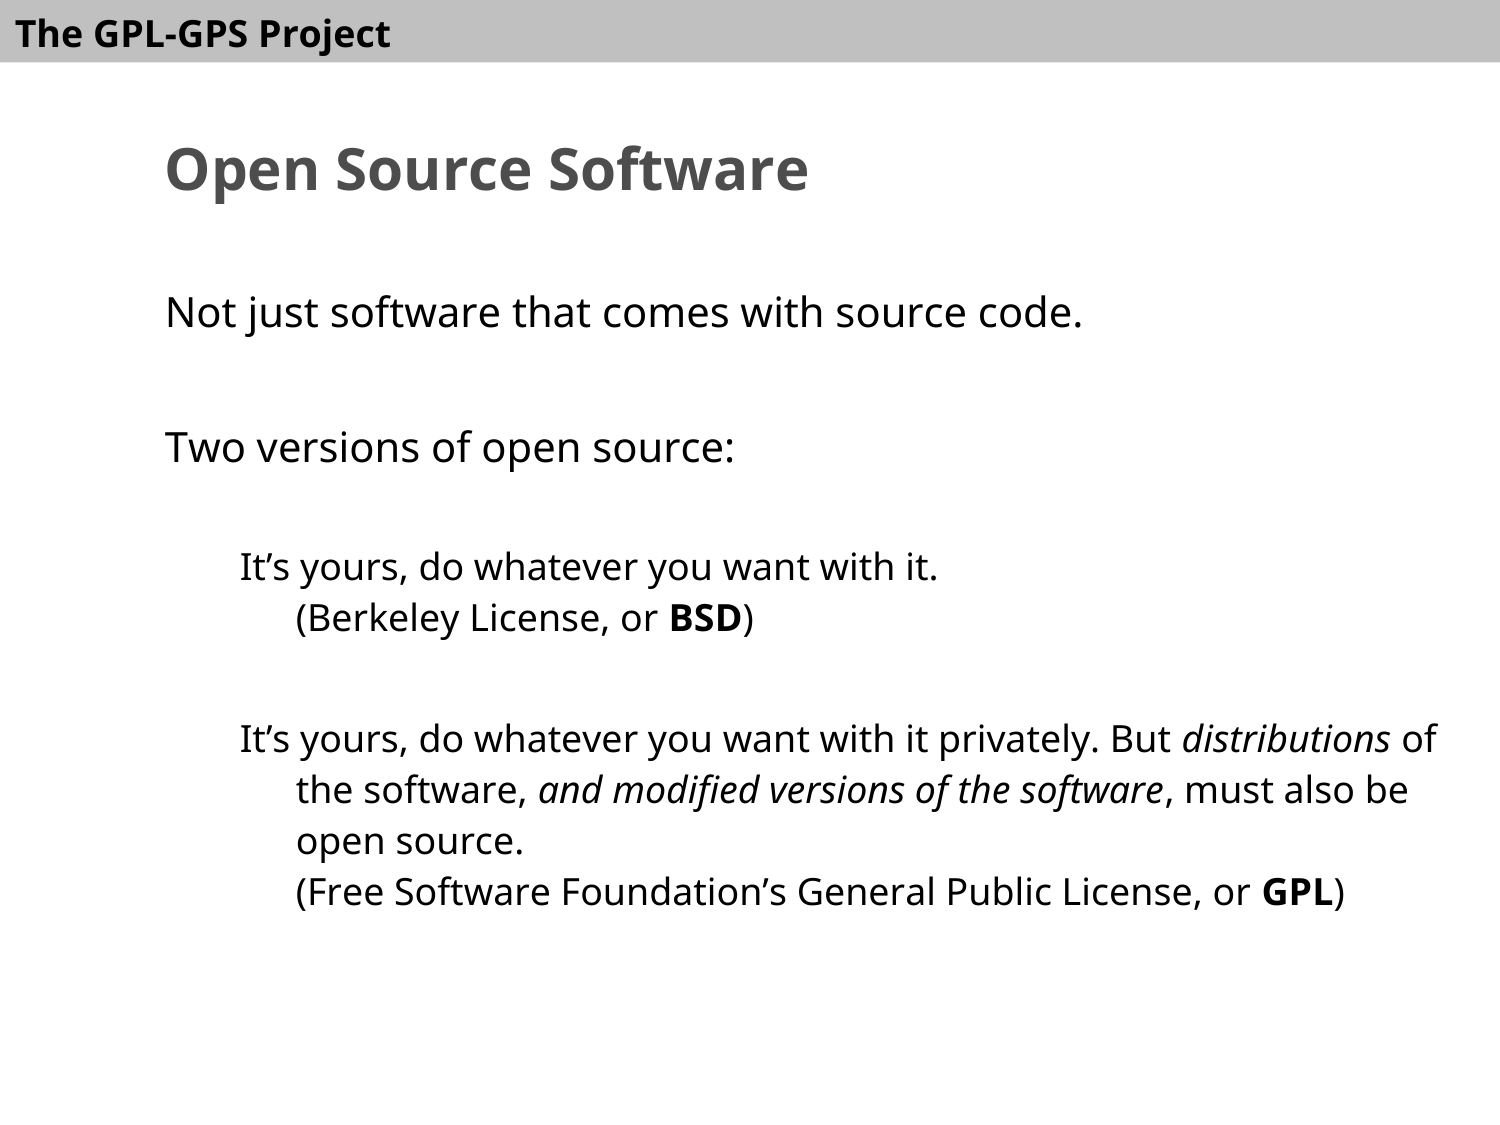

# Open Source Software
Not just software that comes with source code.
Two versions of open source:
It’s yours, do whatever you want with it.
(Berkeley License, or BSD)
It’s yours, do whatever you want with it privately. But distributions of the software, and modified versions of the software, must also be open source.
(Free Software Foundation’s General Public License, or GPL)